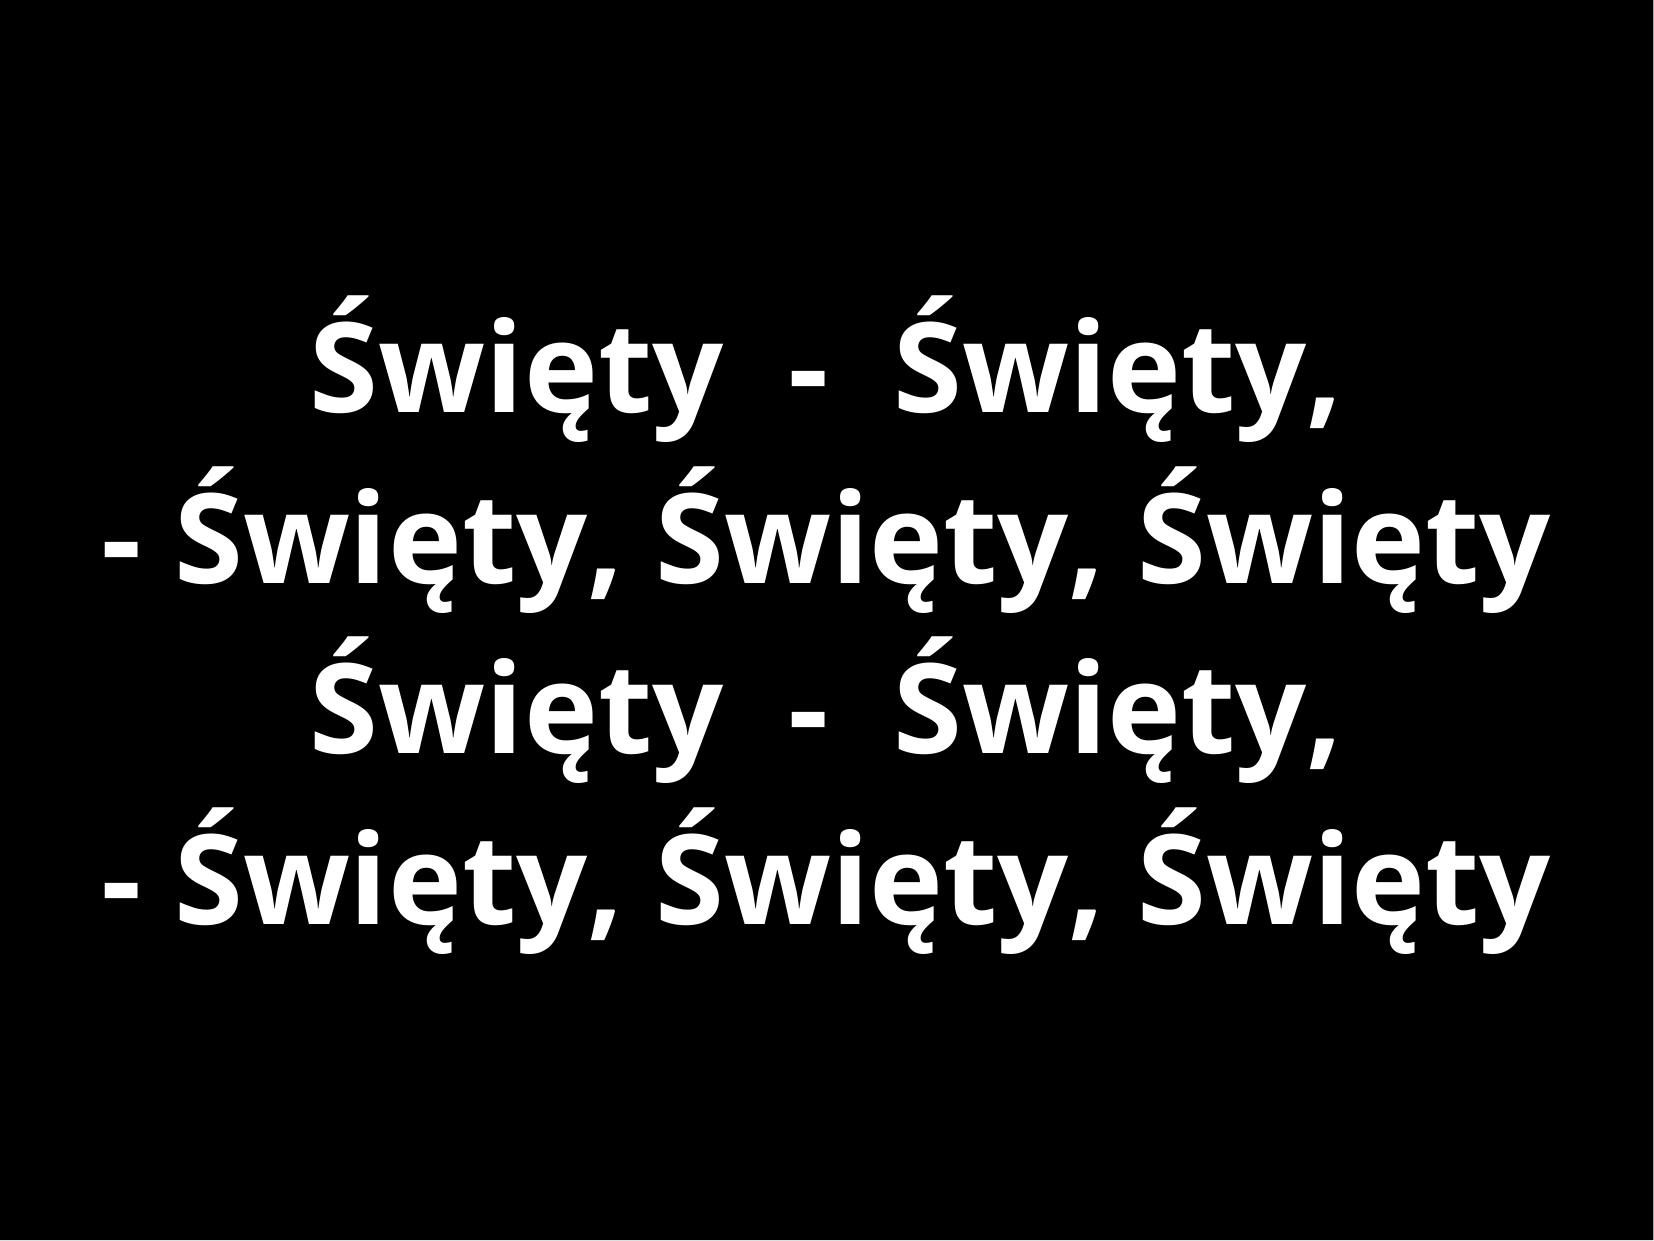

# Święty - Święty, - Święty, Święty, Święty Święty - Święty, - Święty, Święty, Święty